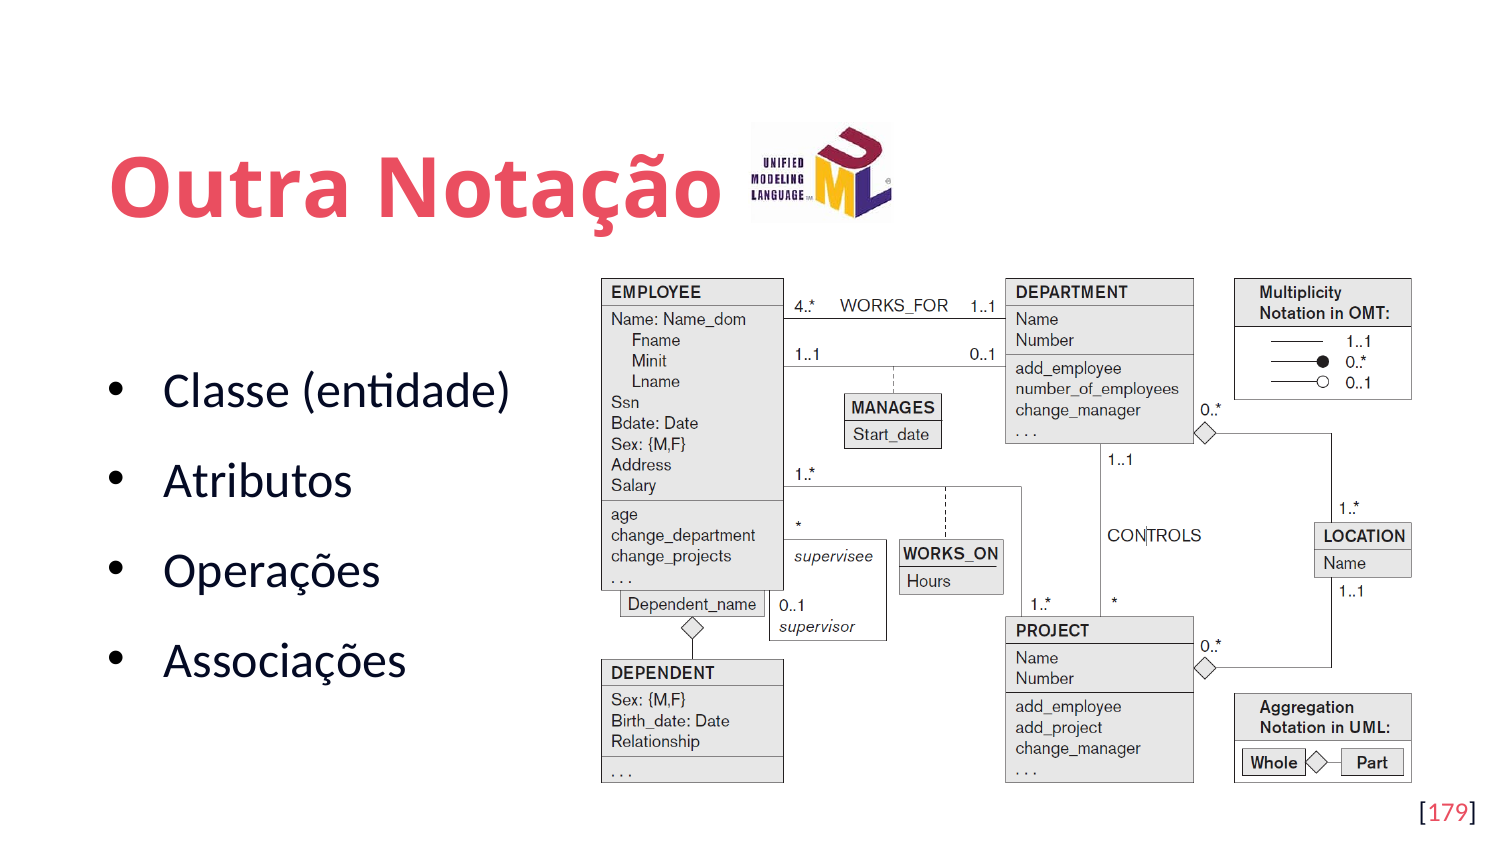

Outra Notação
Classe (entidade)
Atributos
Operações
Associações